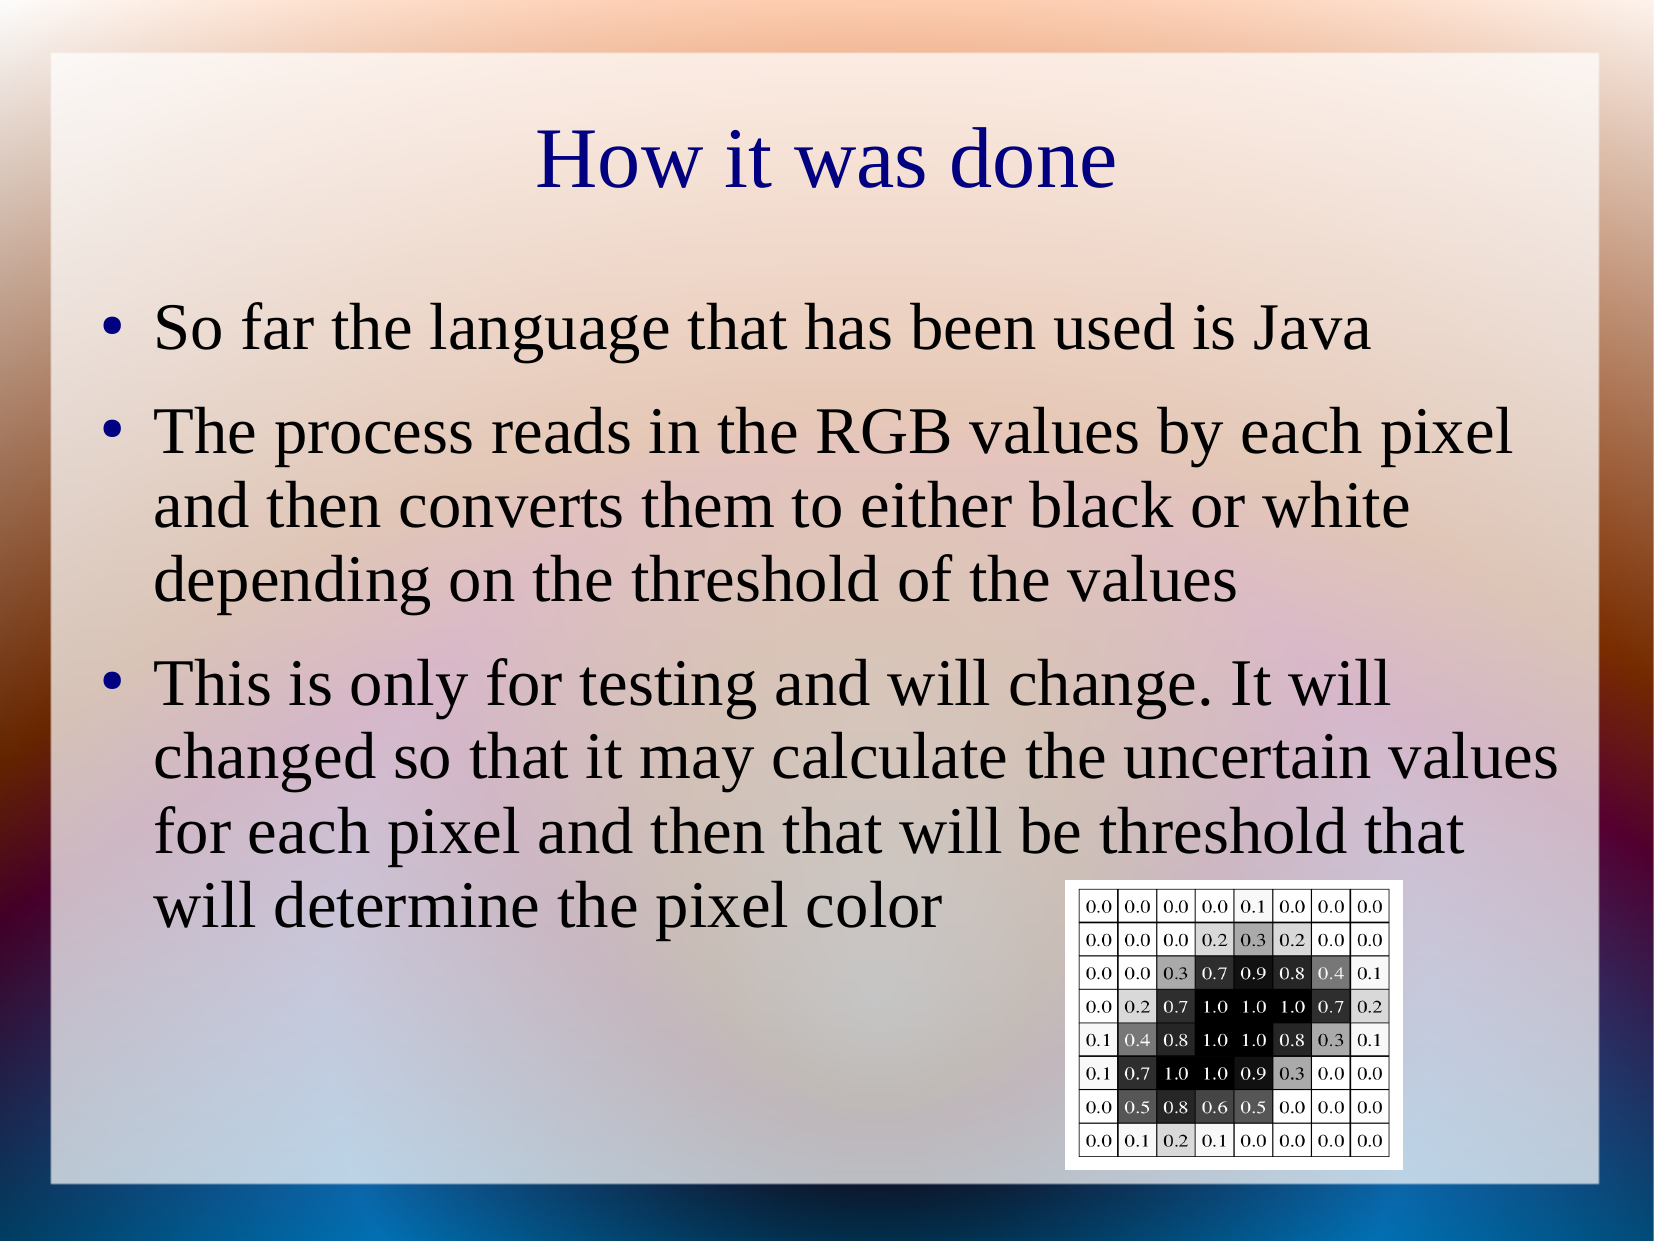

# How it was done
So far the language that has been used is Java
The process reads in the RGB values by each pixel and then converts them to either black or white depending on the threshold of the values
This is only for testing and will change. It will changed so that it may calculate the uncertain values for each pixel and then that will be threshold that will determine the pixel color